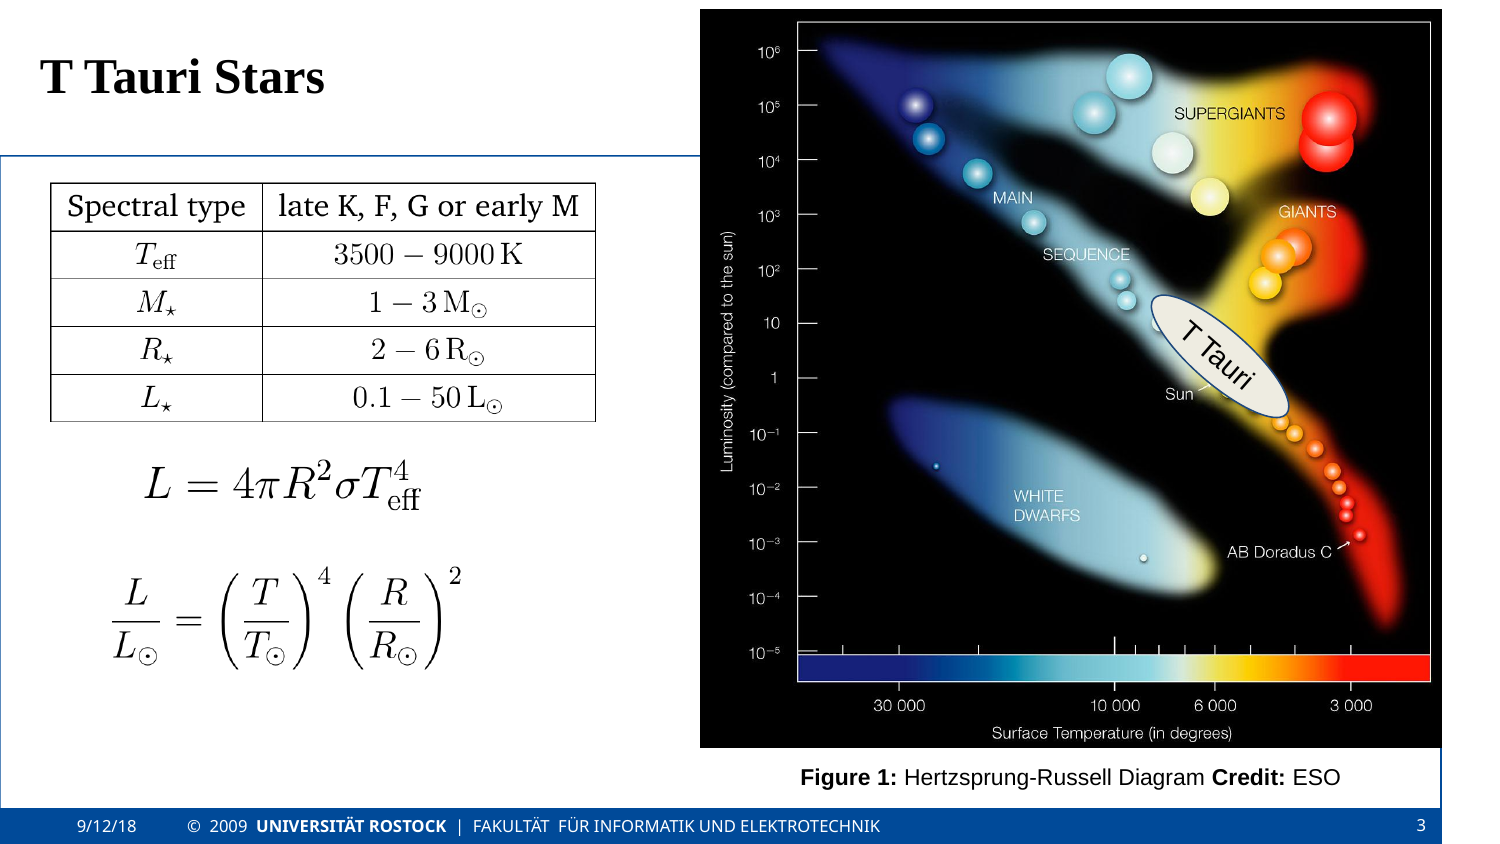

T Tauri Stars
T Tauri
Figure 1: Hertzsprung-Russell Diagram Credit: ESO
© 2009 UNIVERSITÄT ROSTOCK | FAKULTÄT FÜR INFORMATIK UND ELEKTROTECHNIK
9/12/18